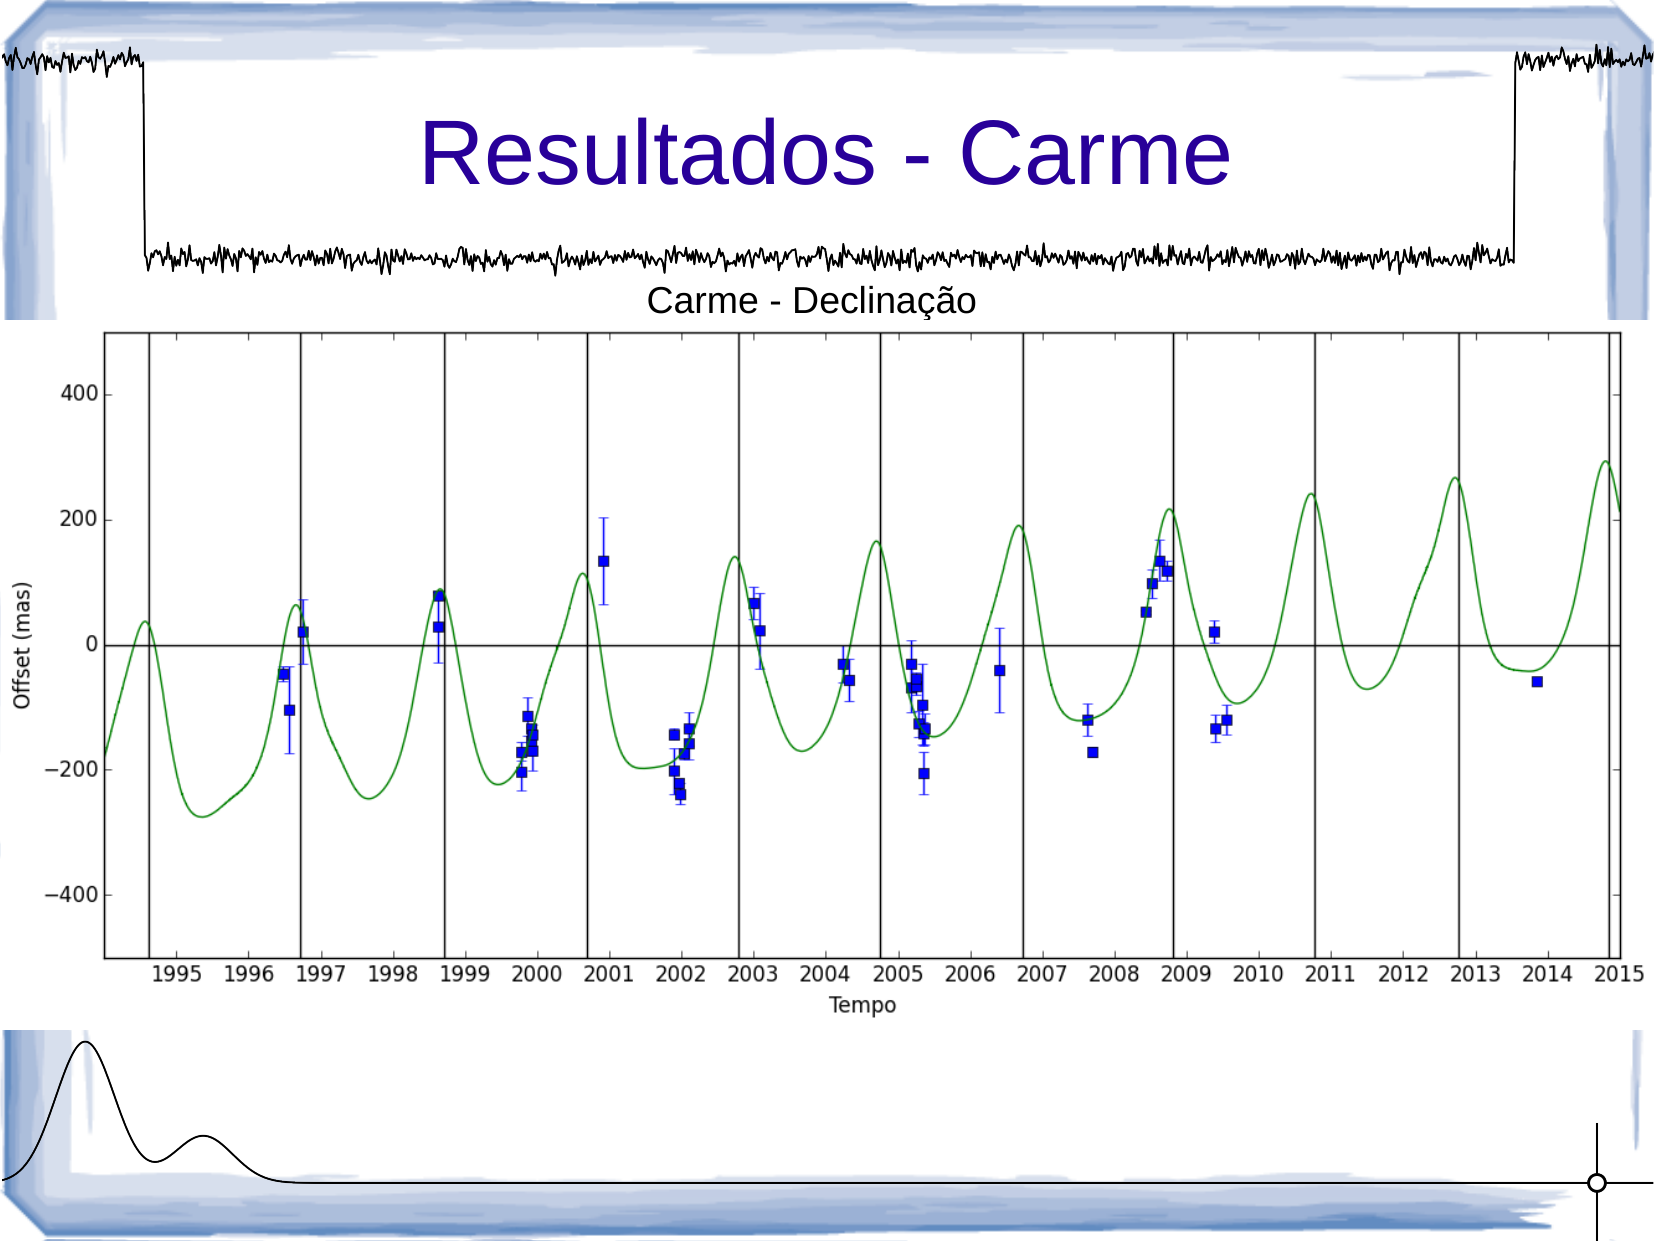

# Resultados - Carme
Carme - Declinação